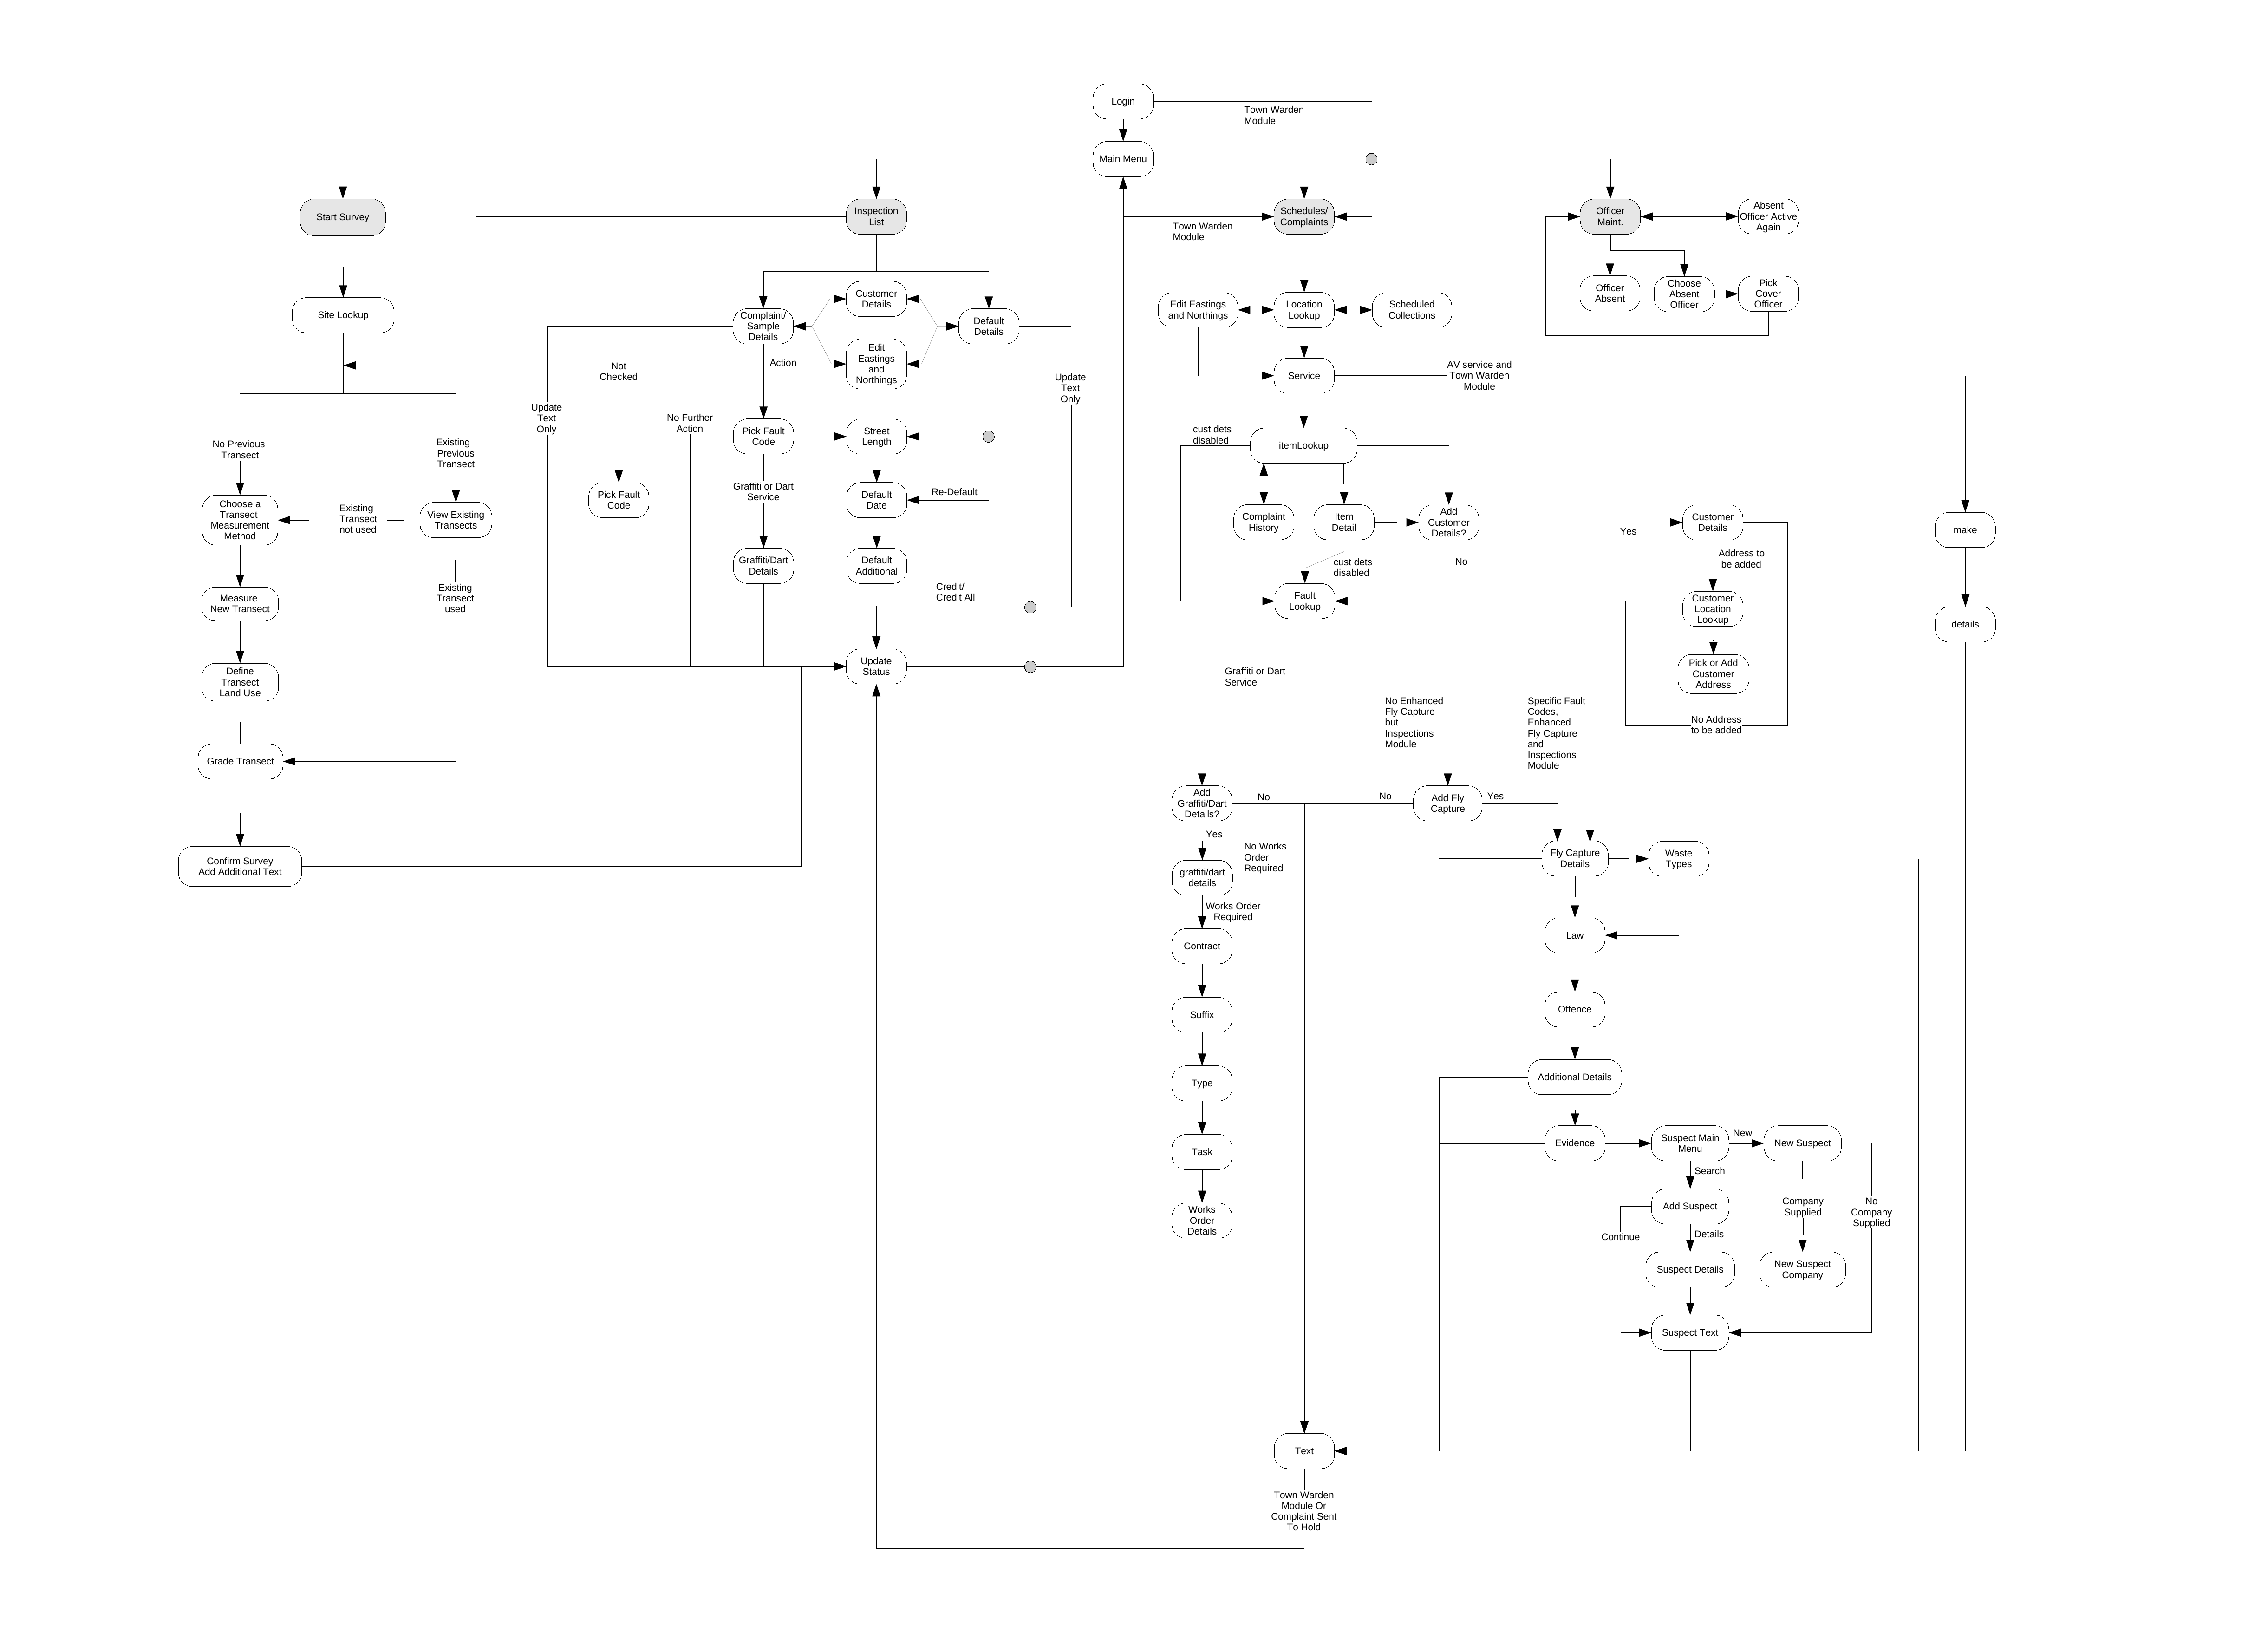

Login
Town Warden
Module
Main Menu
Absent
Officer Active
Again
Start Survey
Officer
Maint.
Inspection
List
Schedules/
Complaints
Town Warden
Module
Officer
Absent
Pick
Cover
Officer
Choose
Absent
Officer
Customer
Details
Location
Lookup
Edit Eastings
and Northings
Scheduled
Collections
Site Lookup
Complaint/
Sample
Details
Default
Details
Edit
Eastings
and
Northings
Action
Service
AV service and
Town Warden
Module
Not
Checked
Update
Text
Only
Update
Text
Only
No Further
Action
Pick Fault
Code
Street
Length
cust dets
disabled
itemLookup
Existing
Previous
Transect
No Previous
Transect
Graffiti or Dart
Service
Default
Date
Pick Fault
Code
Re-Default
Choose a
Transect
Measurement
Method
View Existing
Transects
Existing Transect not used
Complaint
History
Item
Detail
Add
Customer
Details?
Customer
Details
make
Yes
Address to
 be added
Graffiti/Dart
Details
Default
Additional
No
cust dets
disabled
Credit/
Credit All
Existing Transect used
Fault
Lookup
Measure
New Transect
Customer
Location
Lookup
details
Update
Status
Pick or Add
Customer
Address
Define
Transect
Land Use
Graffiti or Dart
Service
No Enhanced
Fly Capture
but
Inspections
Module
Specific Fault
Codes,
Enhanced
Fly Capture
and
Inspections
Module
No Address
to be added
Grade Transect
Add Fly
Capture
Add
Graffiti/Dart
Details?
Yes
No
No
Yes
Fly Capture
Details
No Works
Order
Required
Waste
Types
Confirm Survey
Add Additional Text
graffiti/dart
details
Works Order
Required
Law
Contract
Offence
Suffix
Additional Details
Type
Evidence
Suspect Main
Menu
New Suspect
New
Task
Search
Add Suspect
Company
Supplied
No
Company
Supplied
Works
Order
Details
Details
Continue
Suspect Details
New Suspect
Company
Suspect Text
Text
Town Warden
Module Or
Complaint Sent
To Hold